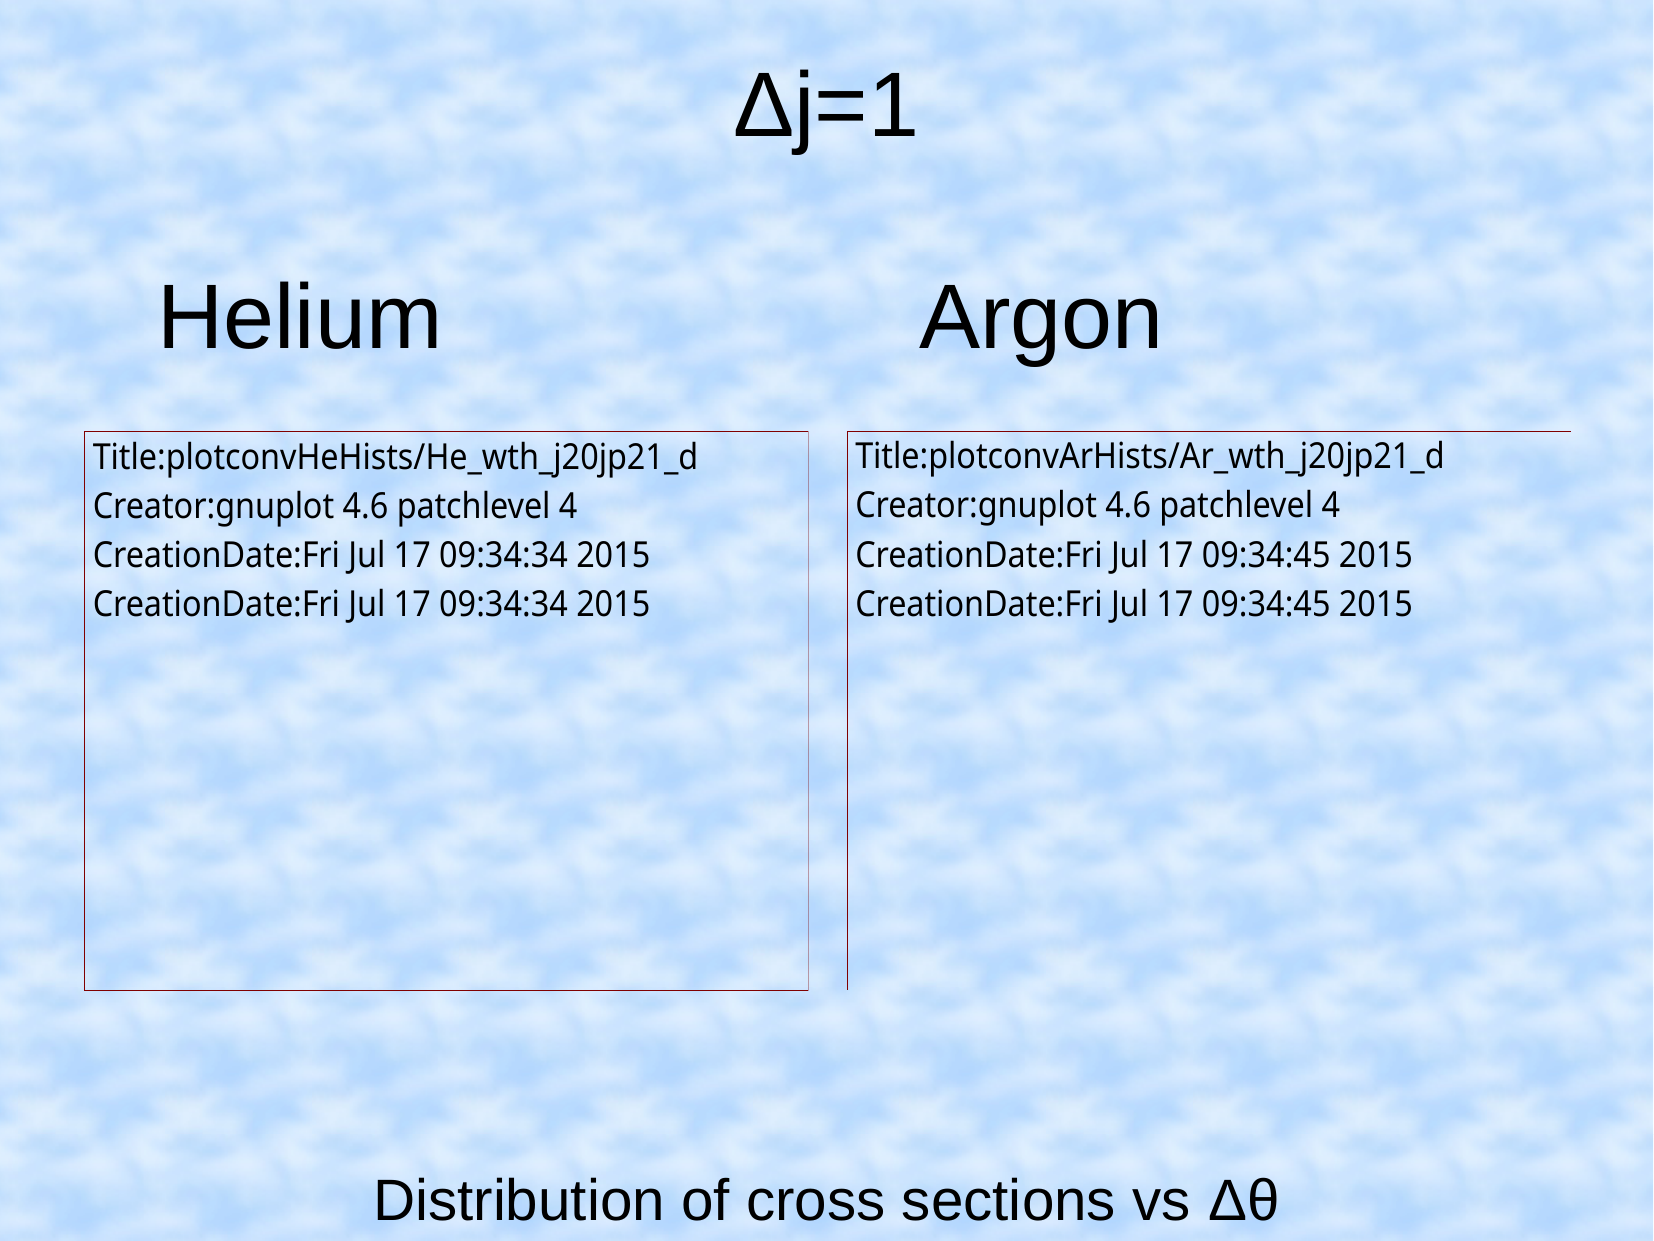

Δj=1
Argon
# Helium
Distribution of cross sections vs Δθ